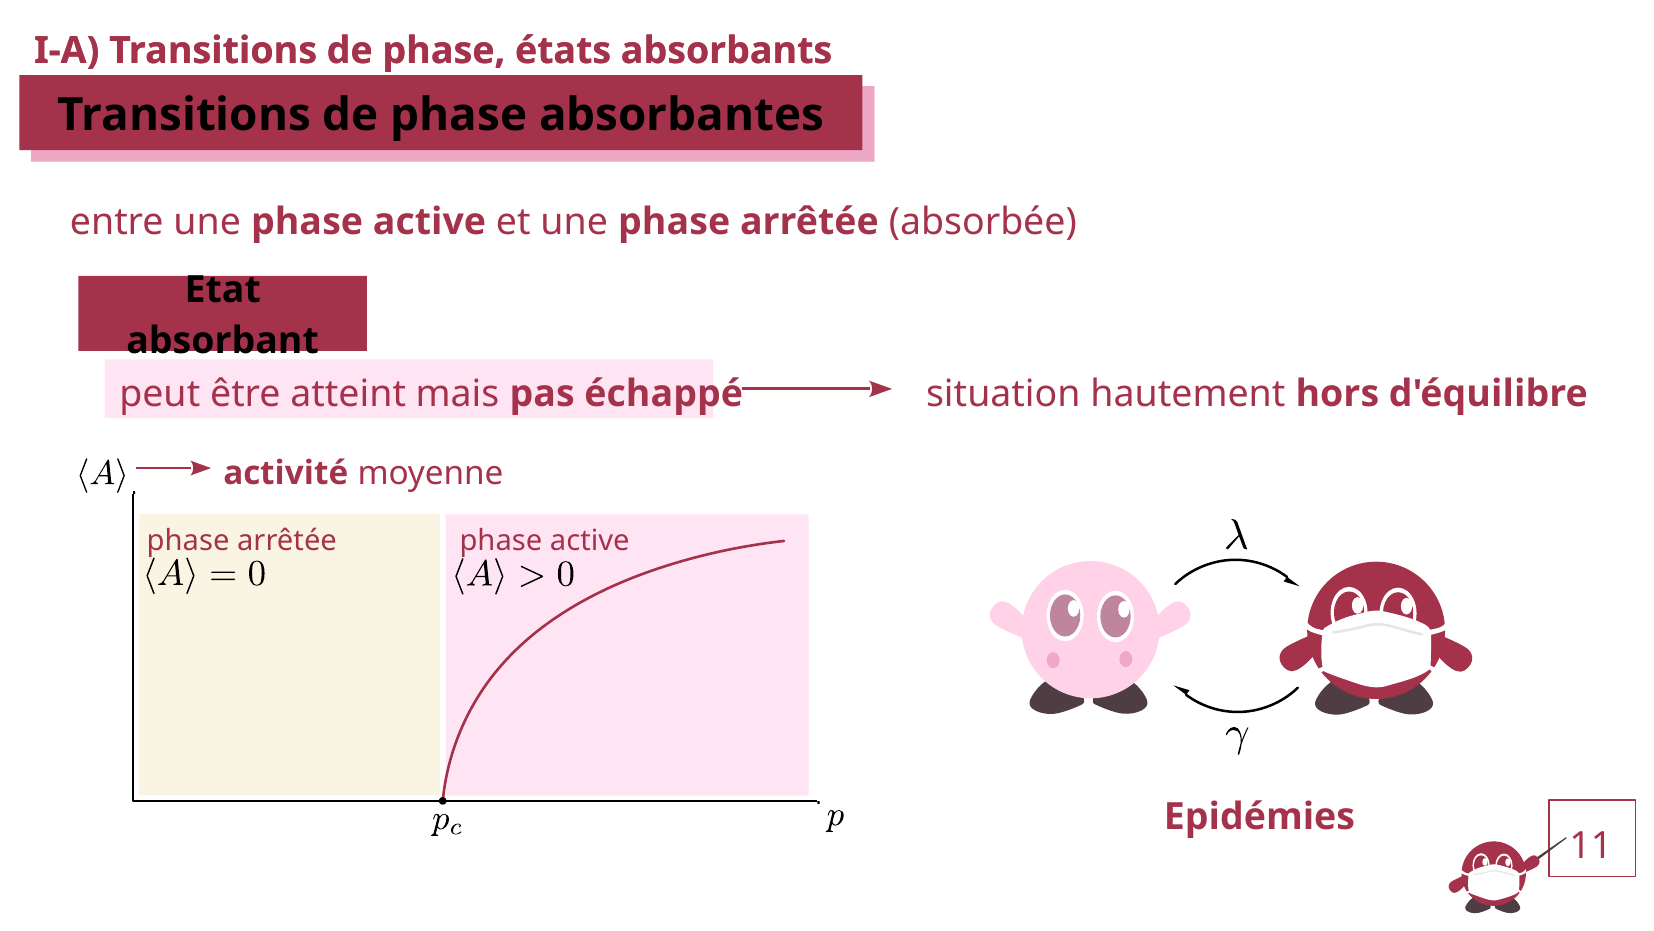

I-A) Transitions de phase, états absorbants
I-A) Transitions de phase, états absorbants
Transitions de phase absorbantes
entre une phase active et une phase arrêtée (absorbée)
Etat absorbant
situation hautement hors d'équilibre
peut être atteint mais pas échappé
activité moyenne
phase arrêtée
phase active
Epidémies